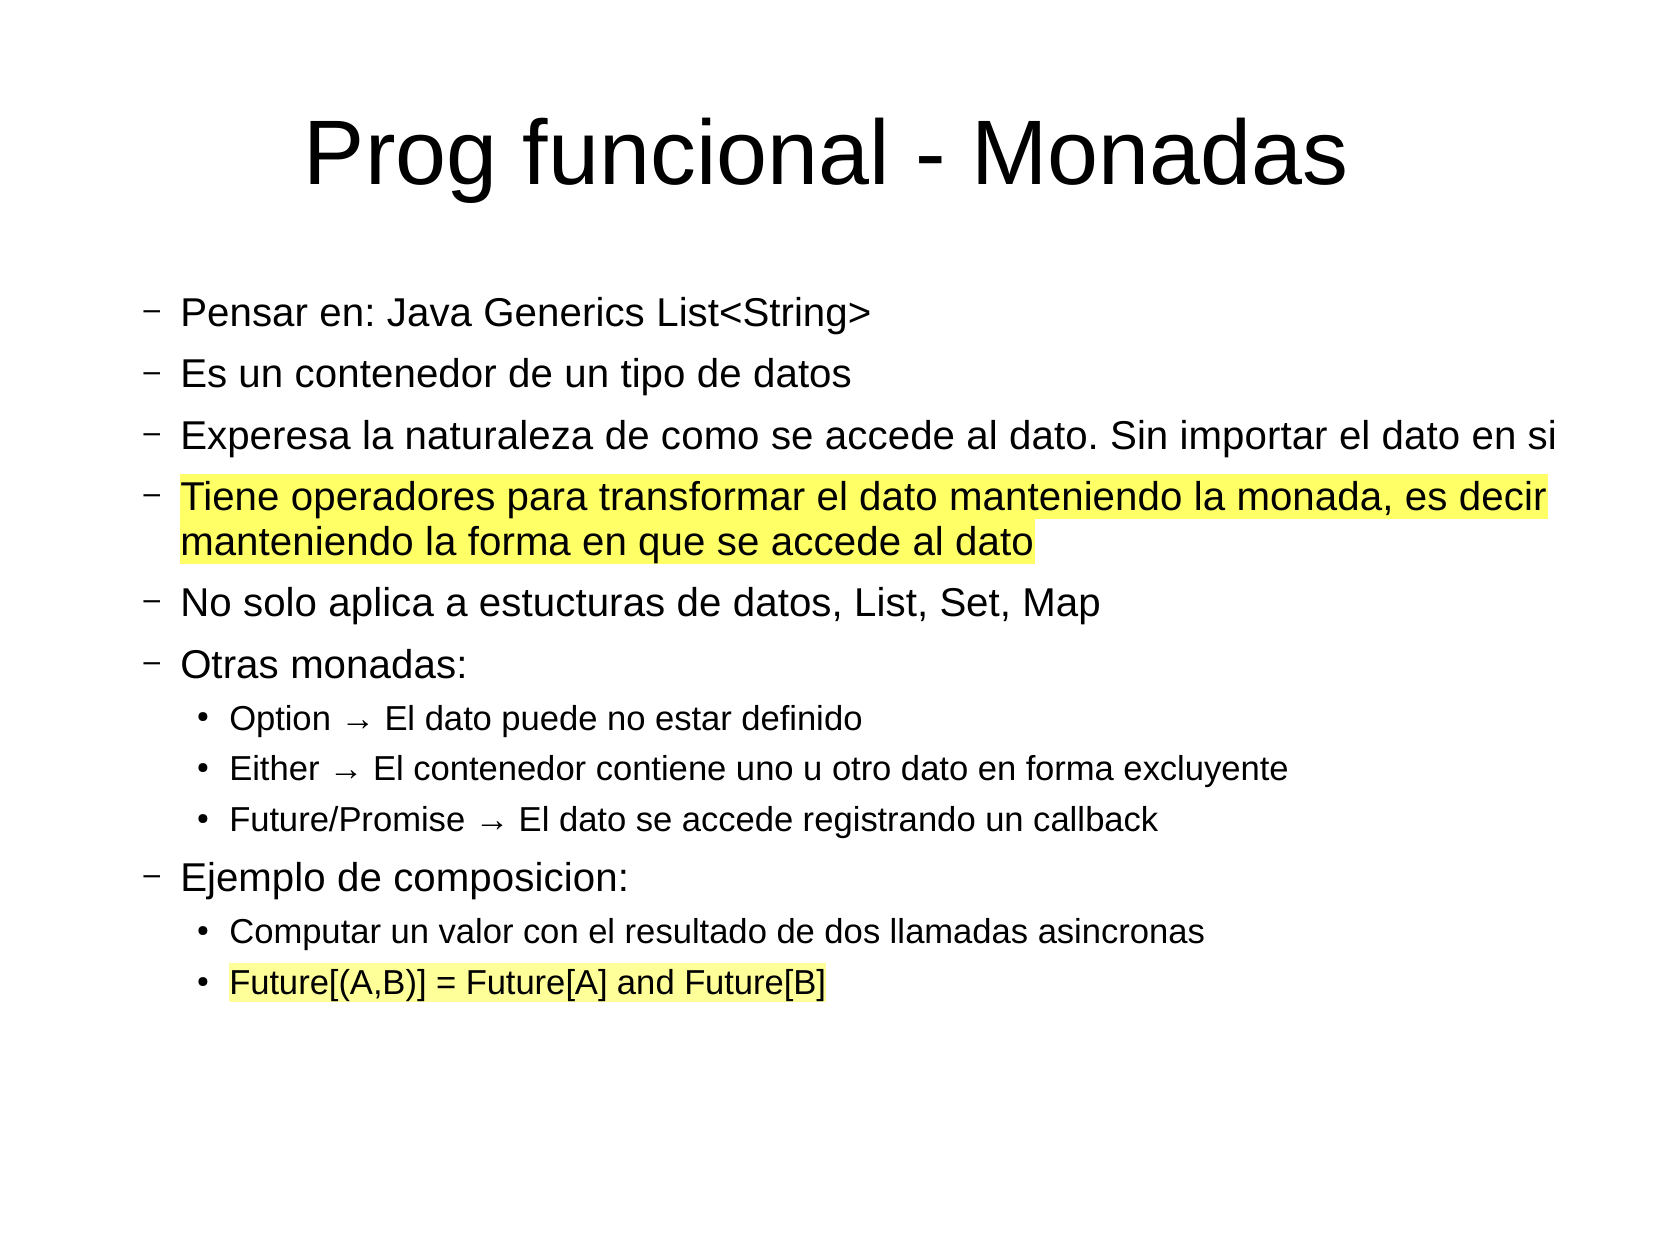

# Prog funcional - Monadas
Pensar en: Java Generics List<String>
Es un contenedor de un tipo de datos
Experesa la naturaleza de como se accede al dato. Sin importar el dato en si
Tiene operadores para transformar el dato manteniendo la monada, es decir manteniendo la forma en que se accede al dato
No solo aplica a estucturas de datos, List, Set, Map
Otras monadas:
Option → El dato puede no estar definido
Either → El contenedor contiene uno u otro dato en forma excluyente
Future/Promise → El dato se accede registrando un callback
Ejemplo de composicion:
Computar un valor con el resultado de dos llamadas asincronas
Future[(A,B)] = Future[A] and Future[B]